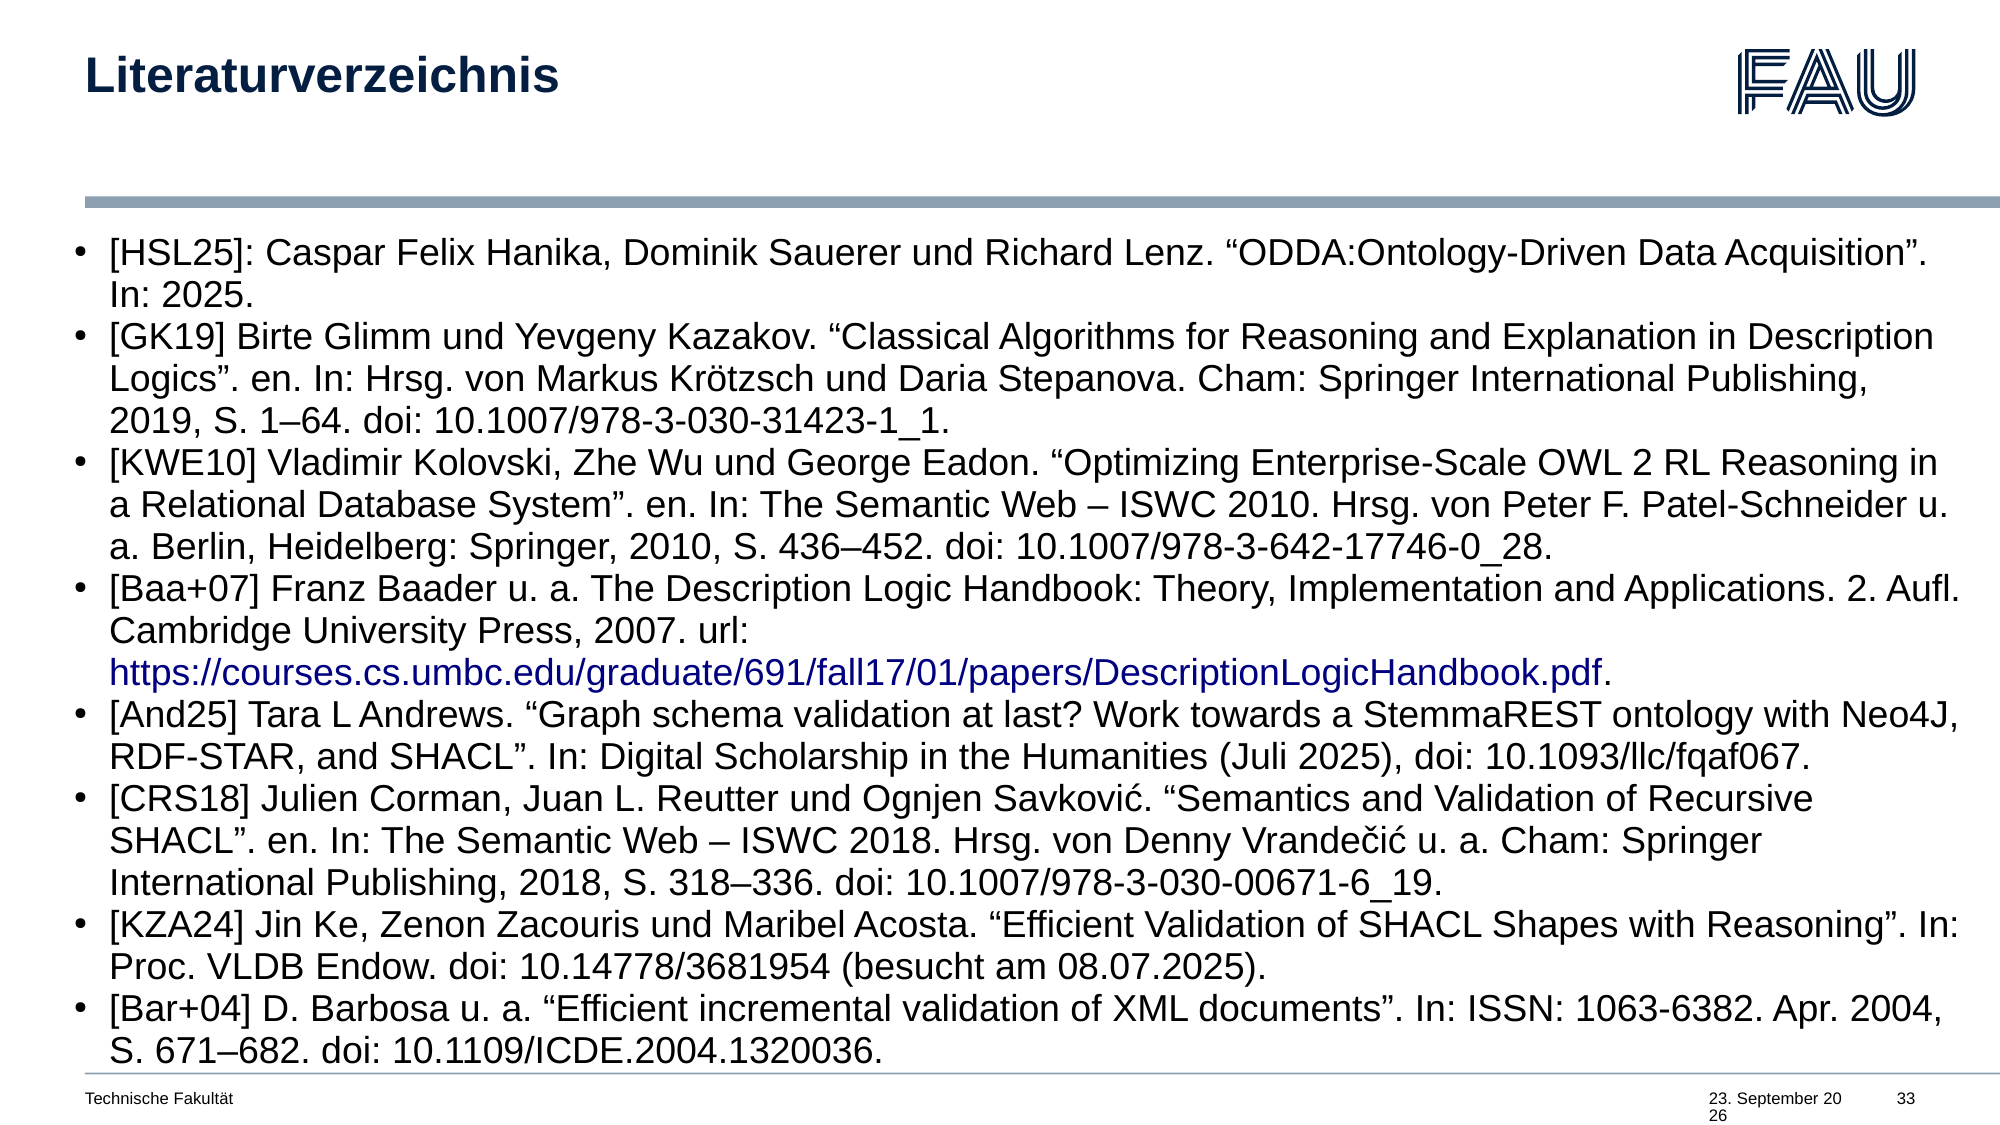

# Literaturverzeichnis
[HSL25]: Caspar Felix Hanika, Dominik Sauerer und Richard Lenz. “ODDA:Ontology-Driven Data Acquisition”. In: 2025.
[GK19] Birte Glimm und Yevgeny Kazakov. “Classical Algorithms for Reasoning and Explanation in Description Logics”. en. In: Hrsg. von Markus Krötzsch und Daria Stepanova. Cham: Springer International Publishing, 2019, S. 1–64. doi: 10.1007/978-3-030-31423-1_1.
[KWE10] Vladimir Kolovski, Zhe Wu und George Eadon. “Optimizing Enterprise-Scale OWL 2 RL Reasoning in a Relational Database System”. en. In: The Semantic Web – ISWC 2010. Hrsg. von Peter F. Patel-Schneider u. a. Berlin, Heidelberg: Springer, 2010, S. 436–452. doi: 10.1007/978-3-642-17746-0_28.
[Baa+07] Franz Baader u. a. The Description Logic Handbook: Theory, Implementation and Applications. 2. Aufl. Cambridge University Press, 2007. url:https://courses.cs.umbc.edu/graduate/691/fall17/01/papers/DescriptionLogicHandbook.pdf.
[And25] Tara L Andrews. “Graph schema validation at last? Work towards a StemmaREST ontology with Neo4J, RDF-STAR, and SHACL”. In: Digital Scholarship in the Humanities (Juli 2025), doi: 10.1093/llc/fqaf067.
[CRS18] Julien Corman, Juan L. Reutter und Ognjen Savković. “Semantics and Validation of Recursive SHACL”. en. In: The Semantic Web – ISWC 2018. Hrsg. von Denny Vrandečić u. a. Cham: Springer International Publishing, 2018, S. 318–336. doi: 10.1007/978-3-030-00671-6_19.
[KZA24] Jin Ke, Zenon Zacouris und Maribel Acosta. “Efficient Validation of SHACL Shapes with Reasoning”. In: Proc. VLDB Endow. doi: 10.14778/3681954 (besucht am 08.07.2025).
[Bar+04] D. Barbosa u. a. “Efficient incremental validation of XML documents”. In: ISSN: 1063-6382. Apr. 2004, S. 671–682. doi: 10.1109/ICDE.2004.1320036.
Technische Fakultät